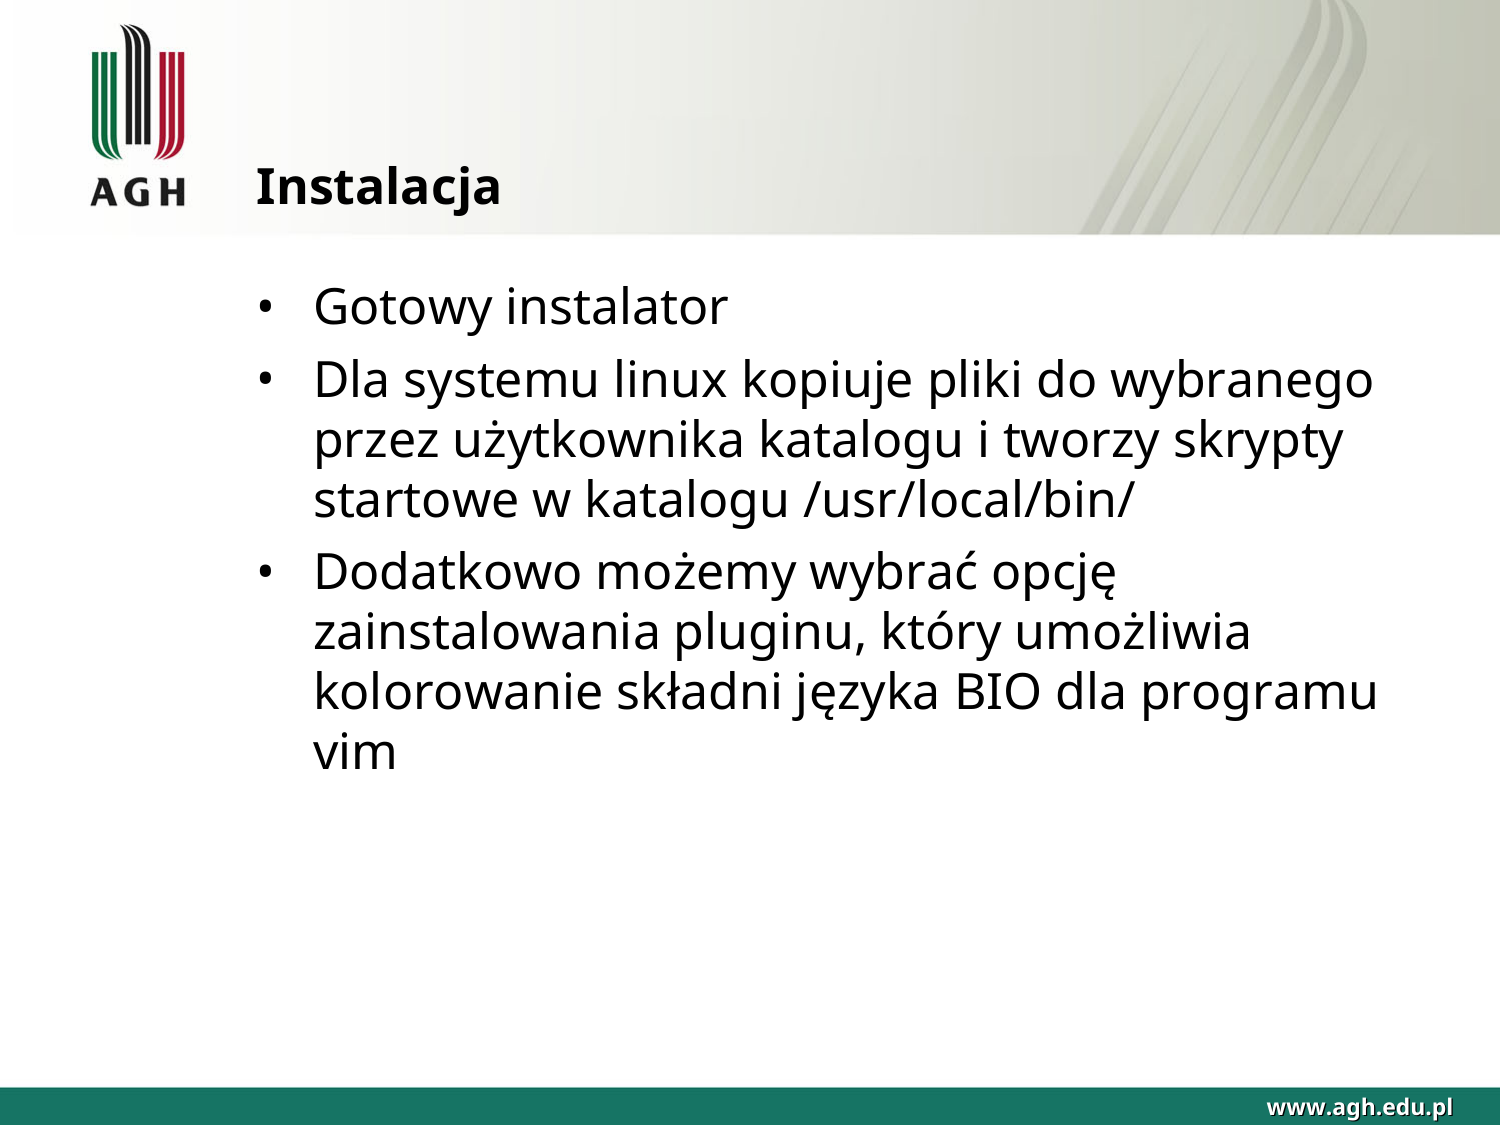

# Instalacja
Gotowy instalator
Dla systemu linux kopiuje pliki do wybranego przez użytkownika katalogu i tworzy skrypty startowe w katalogu /usr/local/bin/
Dodatkowo możemy wybrać opcję zainstalowania pluginu, który umożliwia kolorowanie składni języka BIO dla programu vim
www.agh.edu.pl